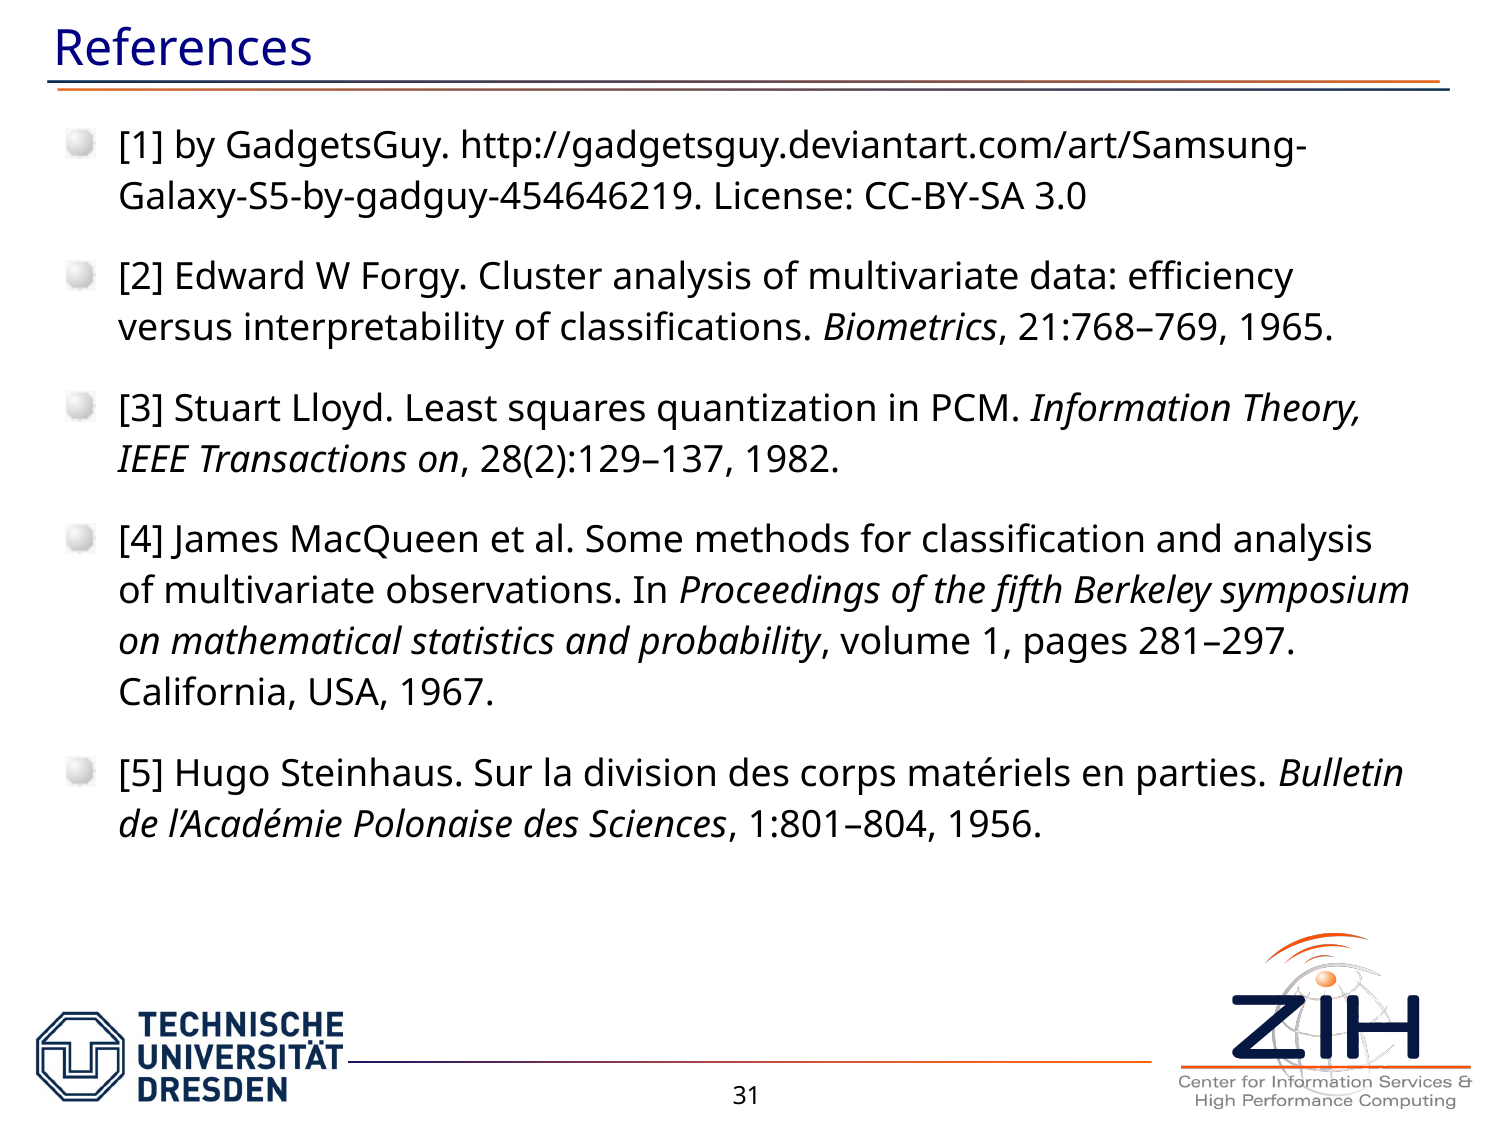

# References
[1] by GadgetsGuy. http://gadgetsguy.deviantart.com/art/Samsung-Galaxy-S5-by-gadguy-454646219. License: CC-BY-SA 3.0
[2] Edward W Forgy. Cluster analysis of multivariate data: efficiency versus interpretability of classifications. Biometrics, 21:768–769, 1965.
[3] Stuart Lloyd. Least squares quantization in PCM. Information Theory, IEEE Transactions on, 28(2):129–137, 1982.
[4] James MacQueen et al. Some methods for classification and analysis of multivariate observations. In Proceedings of the fifth Berkeley symposium on mathematical statistics and probability, volume 1, pages 281–297. California, USA, 1967.
[5] Hugo Steinhaus. Sur la division des corps matériels en parties. Bulletin de l’Académie Polonaise des Sciences, 1:801–804, 1956.
31